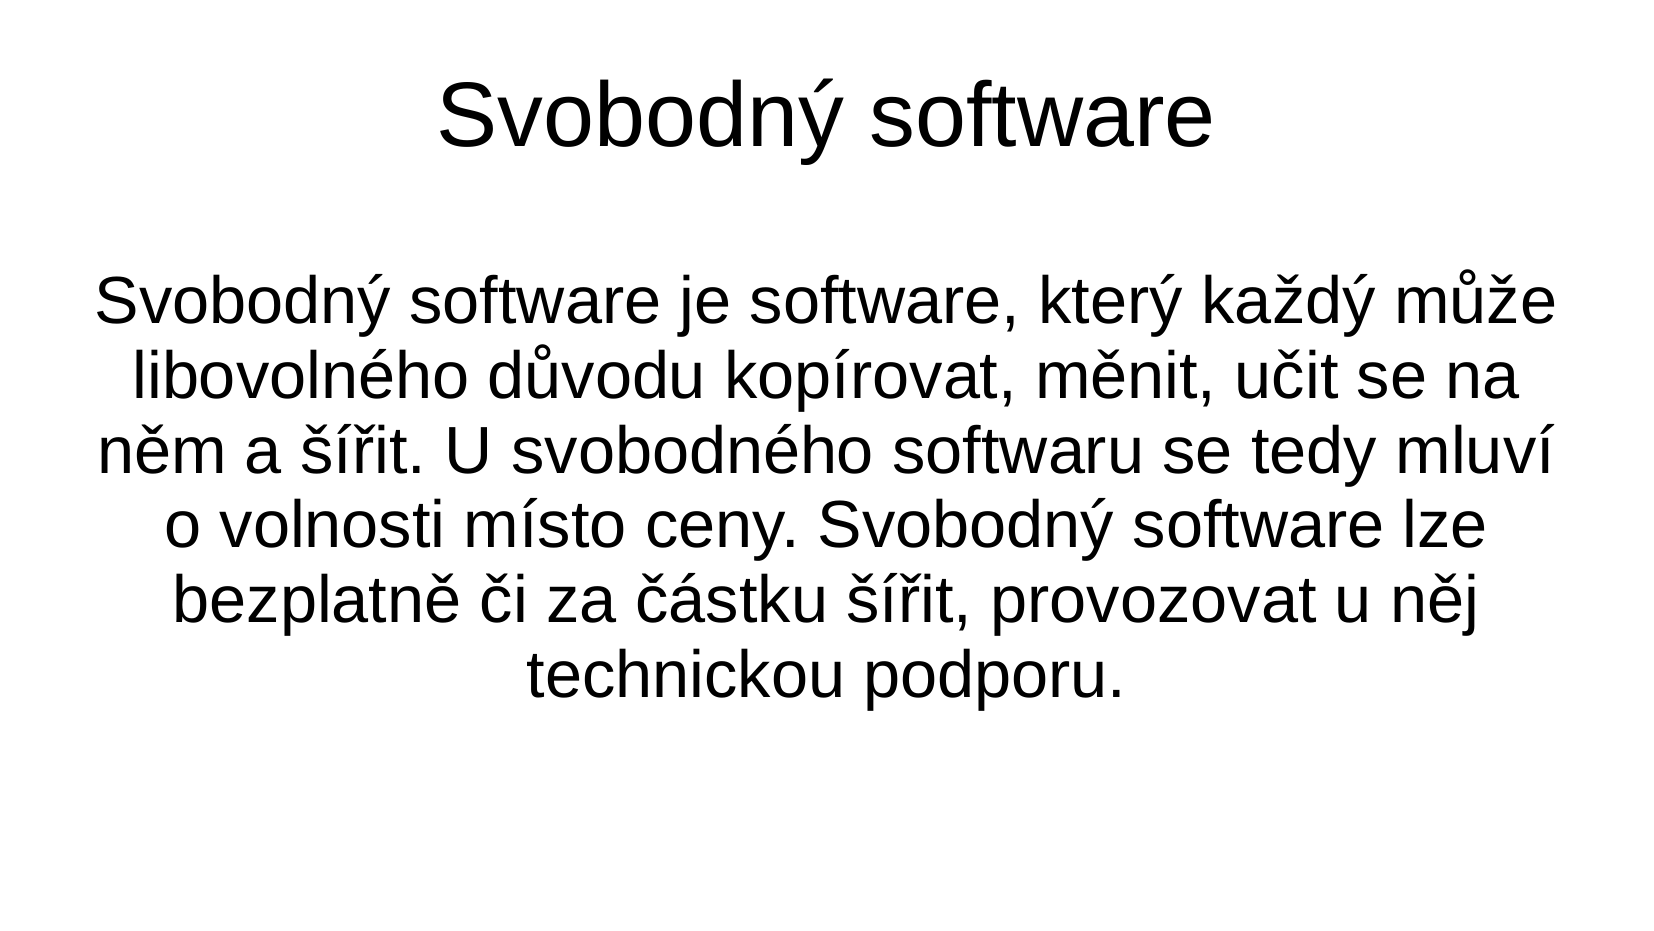

# Svobodný software
Svobodný software je software, který každý může libovolného důvodu kopírovat, měnit, učit se na něm a šířit. U svobodného softwaru se tedy mluví o volnosti místo ceny. Svobodný software lze bezplatně či za částku šířit, provozovat u něj technickou podporu.